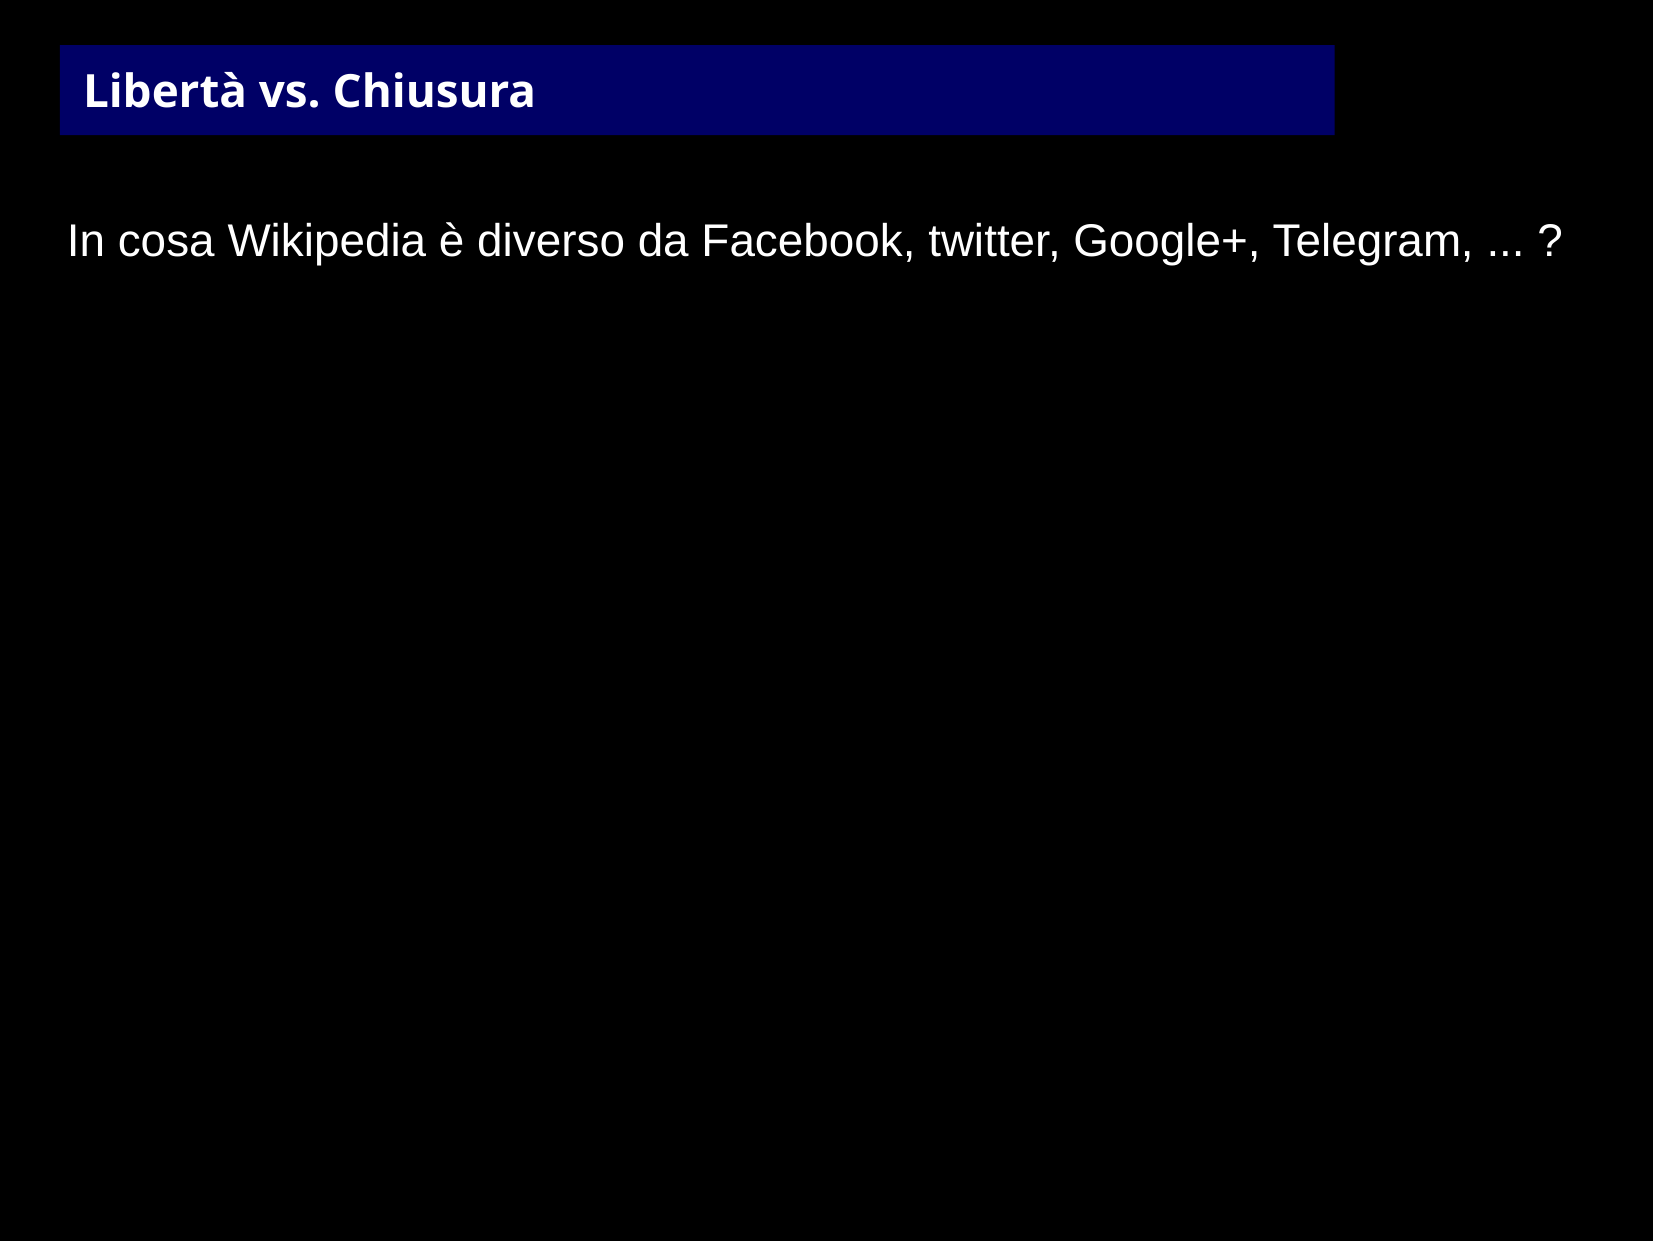

# Libertà vs. Chiusura
In cosa Wikipedia è diverso da Facebook, twitter, Google+, Telegram, ... ?